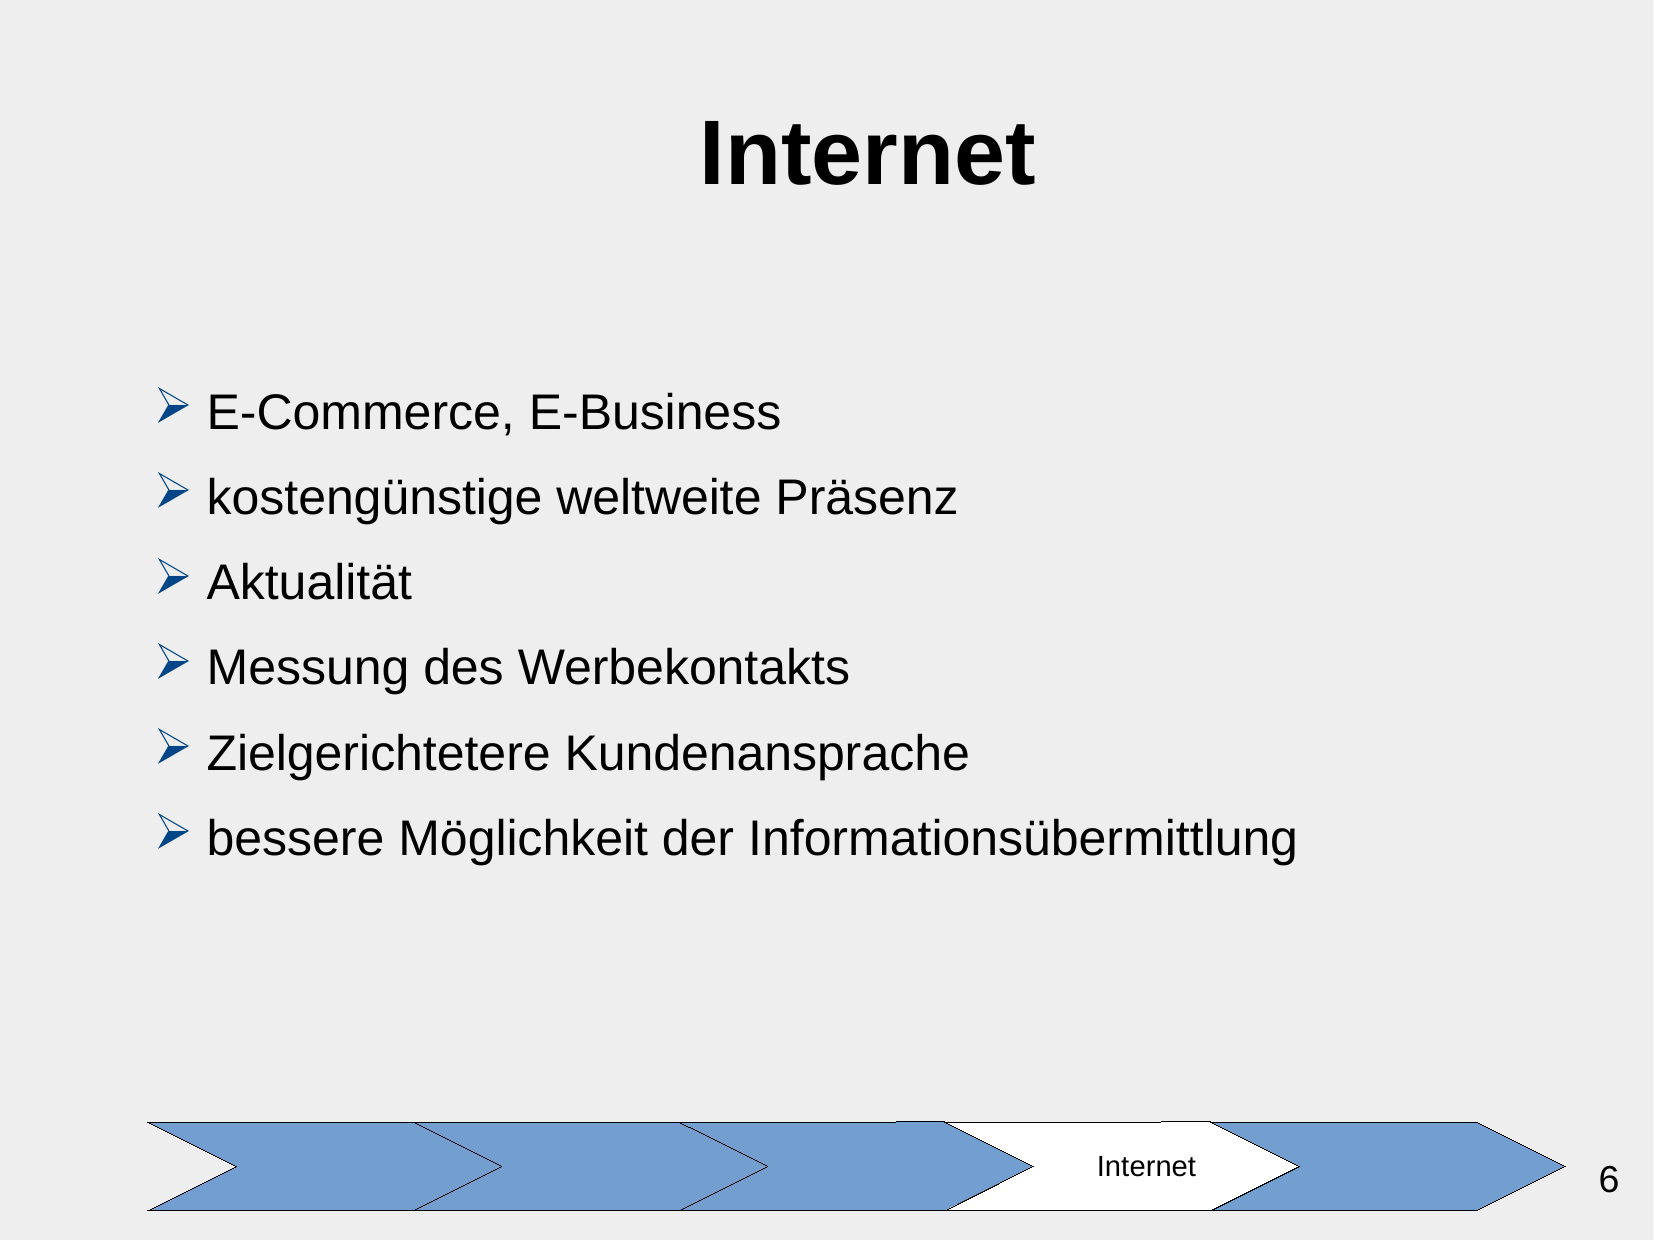

# Internet
E-Commerce, E-Business
kostengünstige weltweite Präsenz
Aktualität
Messung des Werbekontakts
Zielgerichtetere Kundenansprache
bessere Möglichkeit der Informationsübermittlung
 Internet